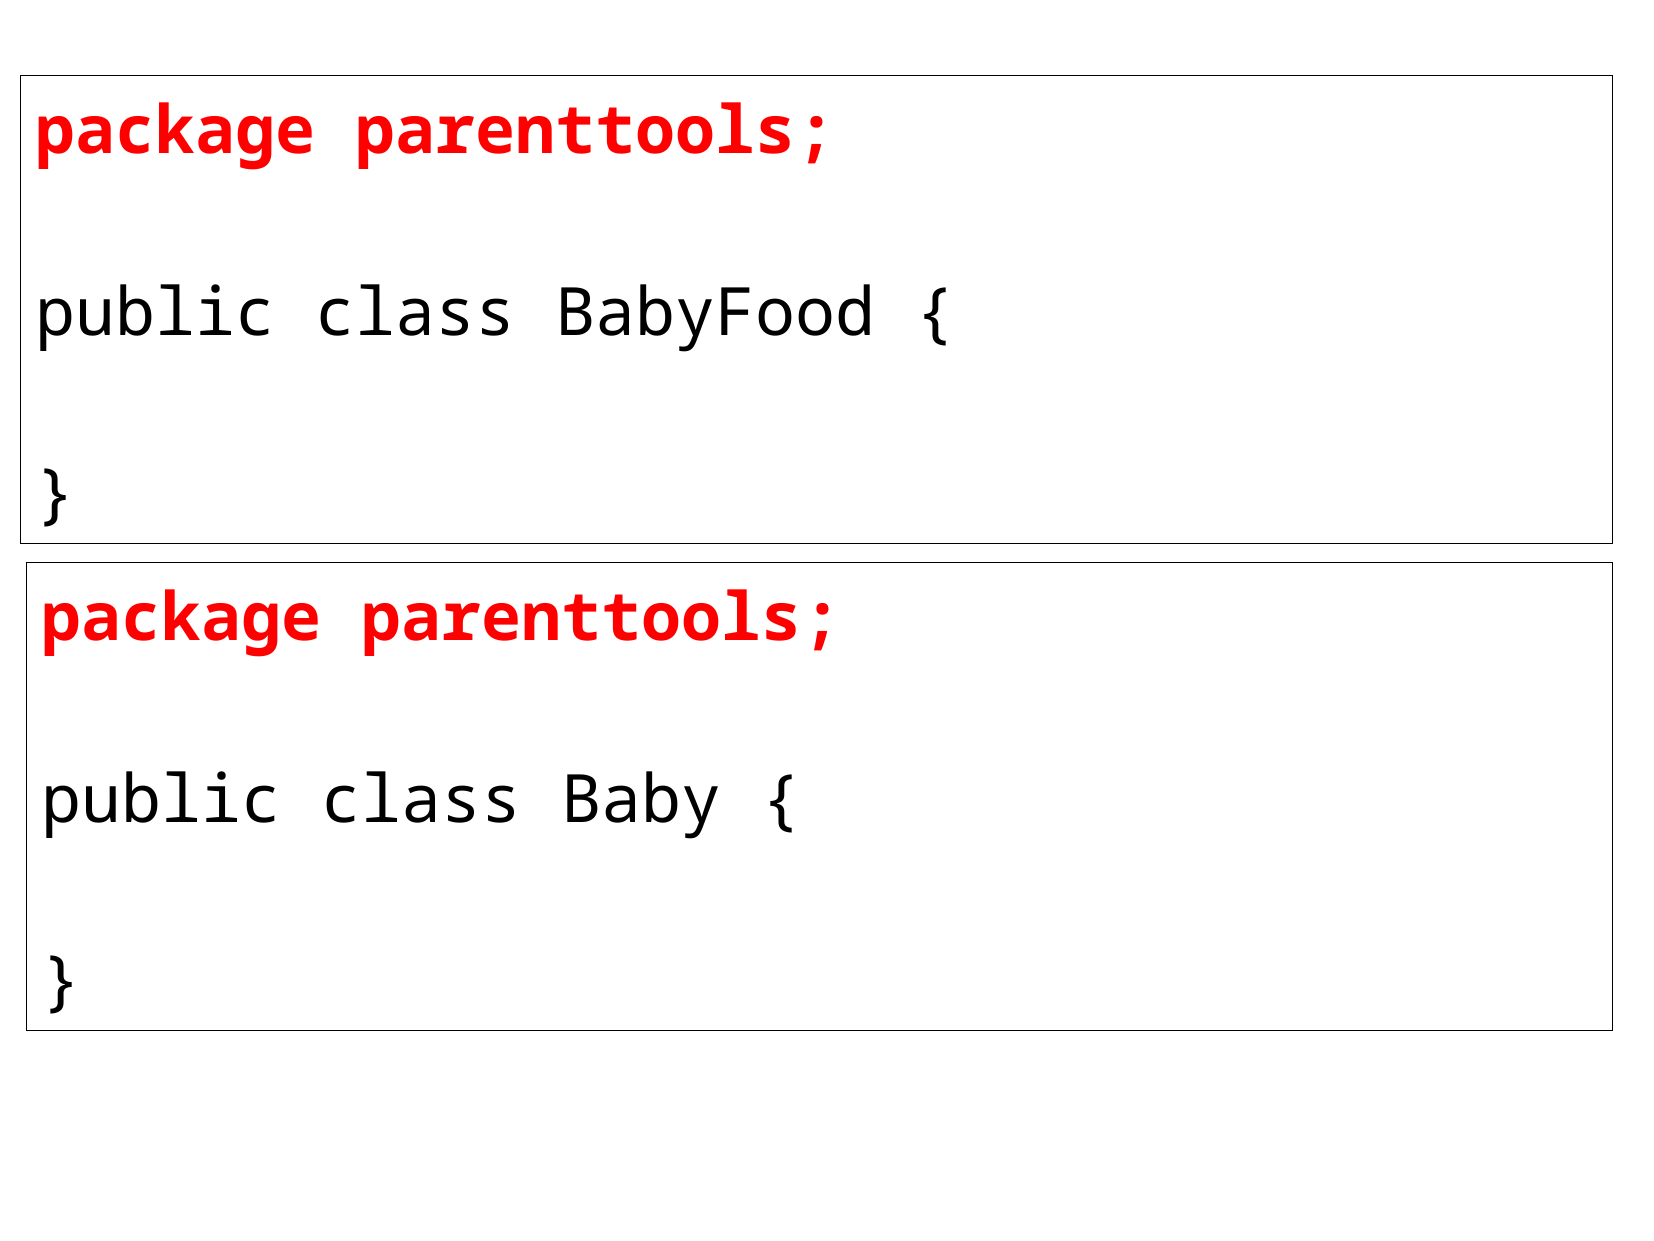

package parenttools;
public class BabyFood {
}
package parenttools;
public class Baby {
}